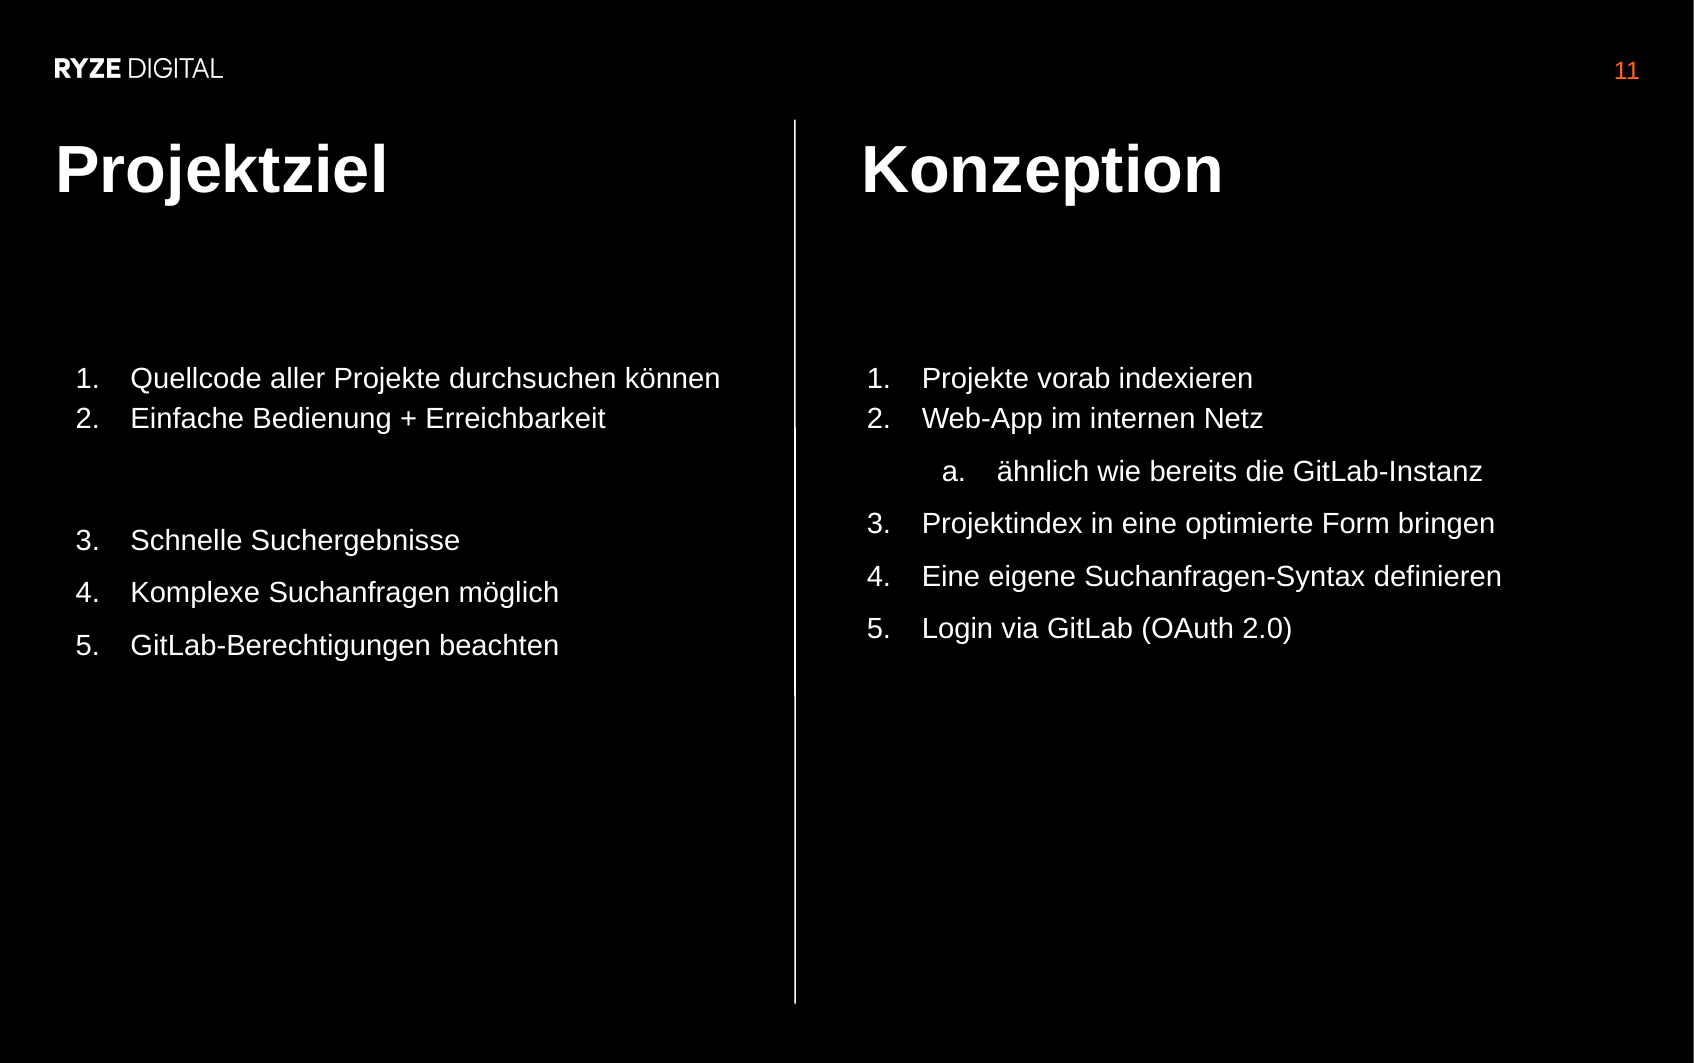

# Projektziel
Konzeption
Quellcode aller Projekte durchsuchen können
Einfache Bedienung + Erreichbarkeit
Schnelle Suchergebnisse
Komplexe Suchanfragen möglich
GitLab-Berechtigungen beachten
Projekte vorab indexieren
Web-App im internen Netz
ähnlich wie bereits die GitLab-Instanz
Projektindex in eine optimierte Form bringen
Eine eigene Suchanfragen-Syntax definieren
Login via GitLab (OAuth 2.0)